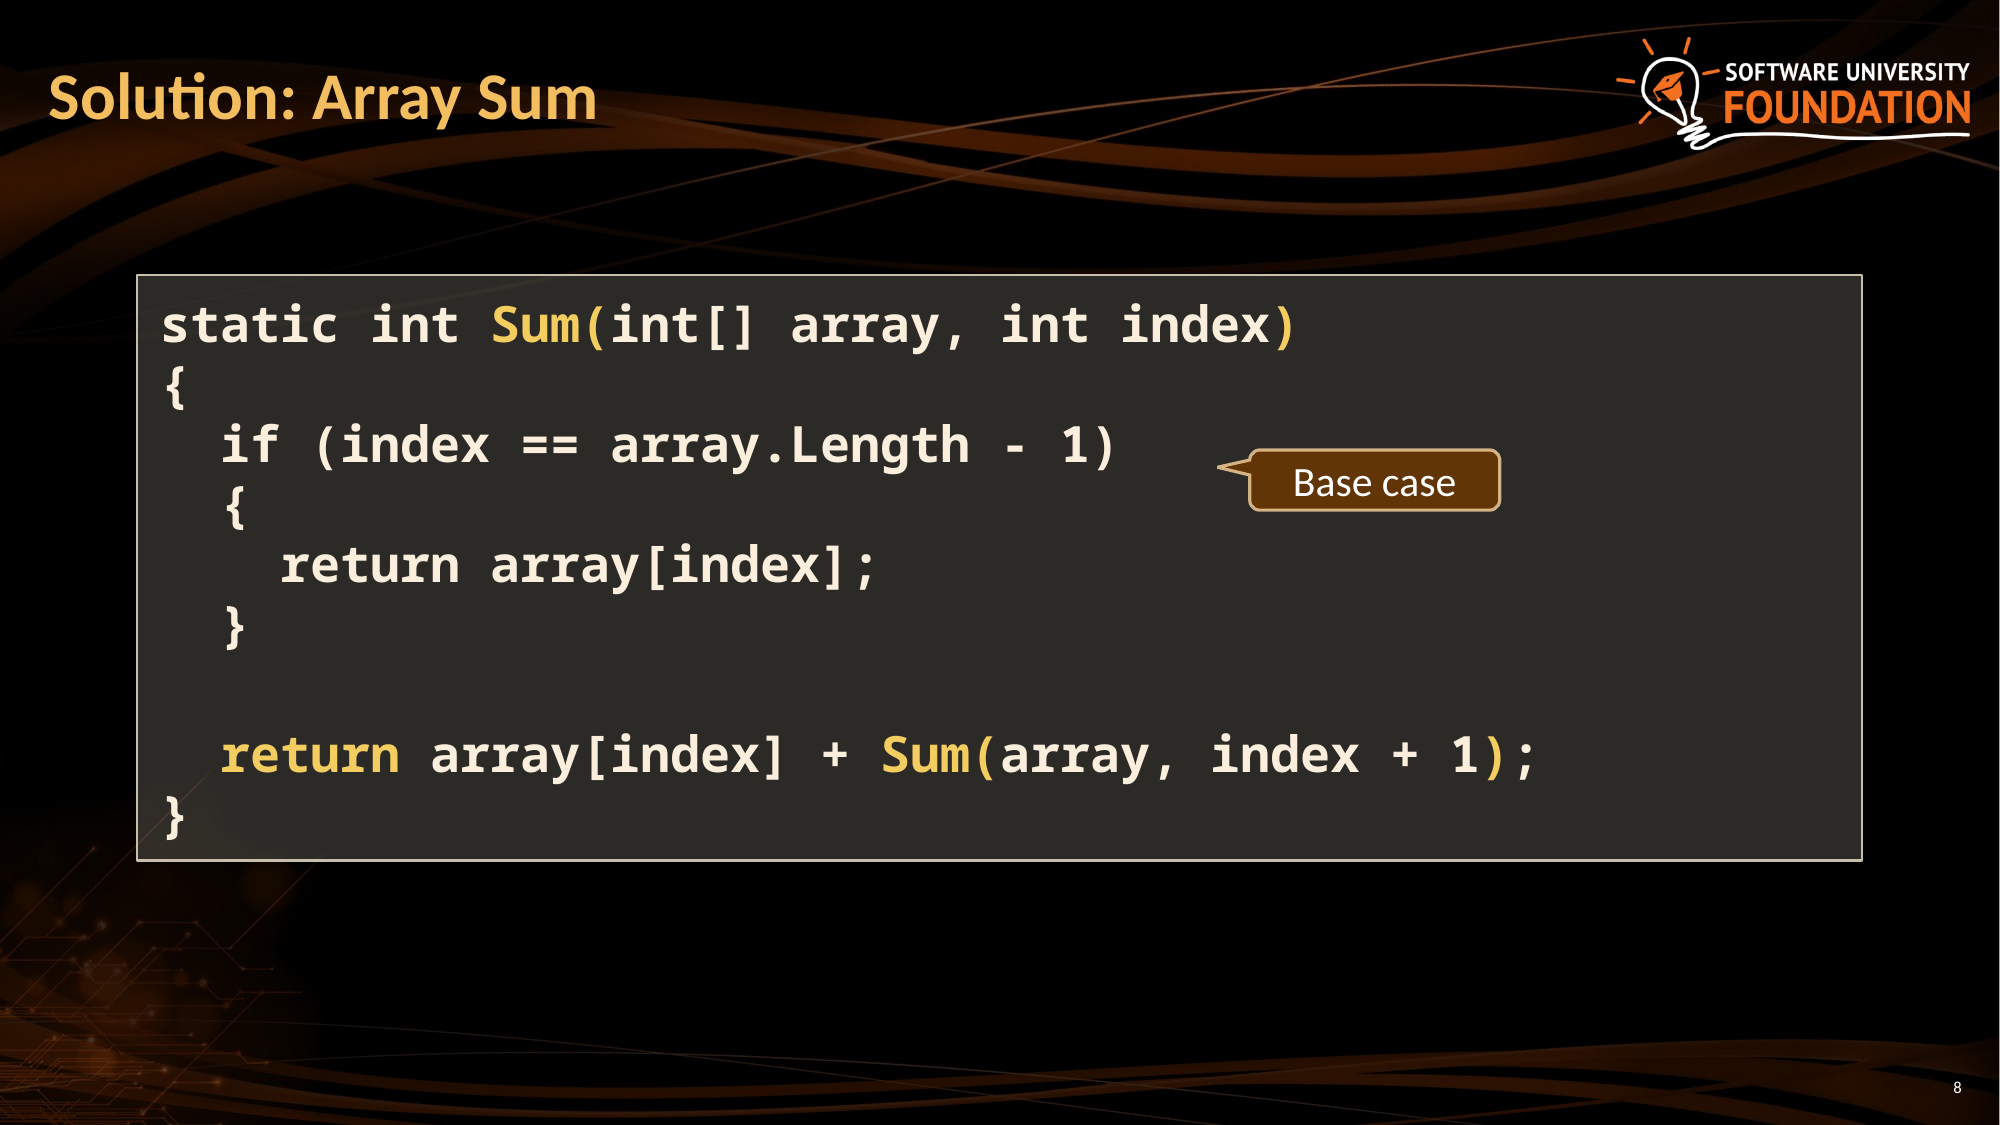

# Solution: Array Sum
static int Sum(int[] array, int index)
{
 if (index == array.Length - 1)
 {
 return array[index];
 }
 return array[index] + Sum(array, index + 1);
}
Base case